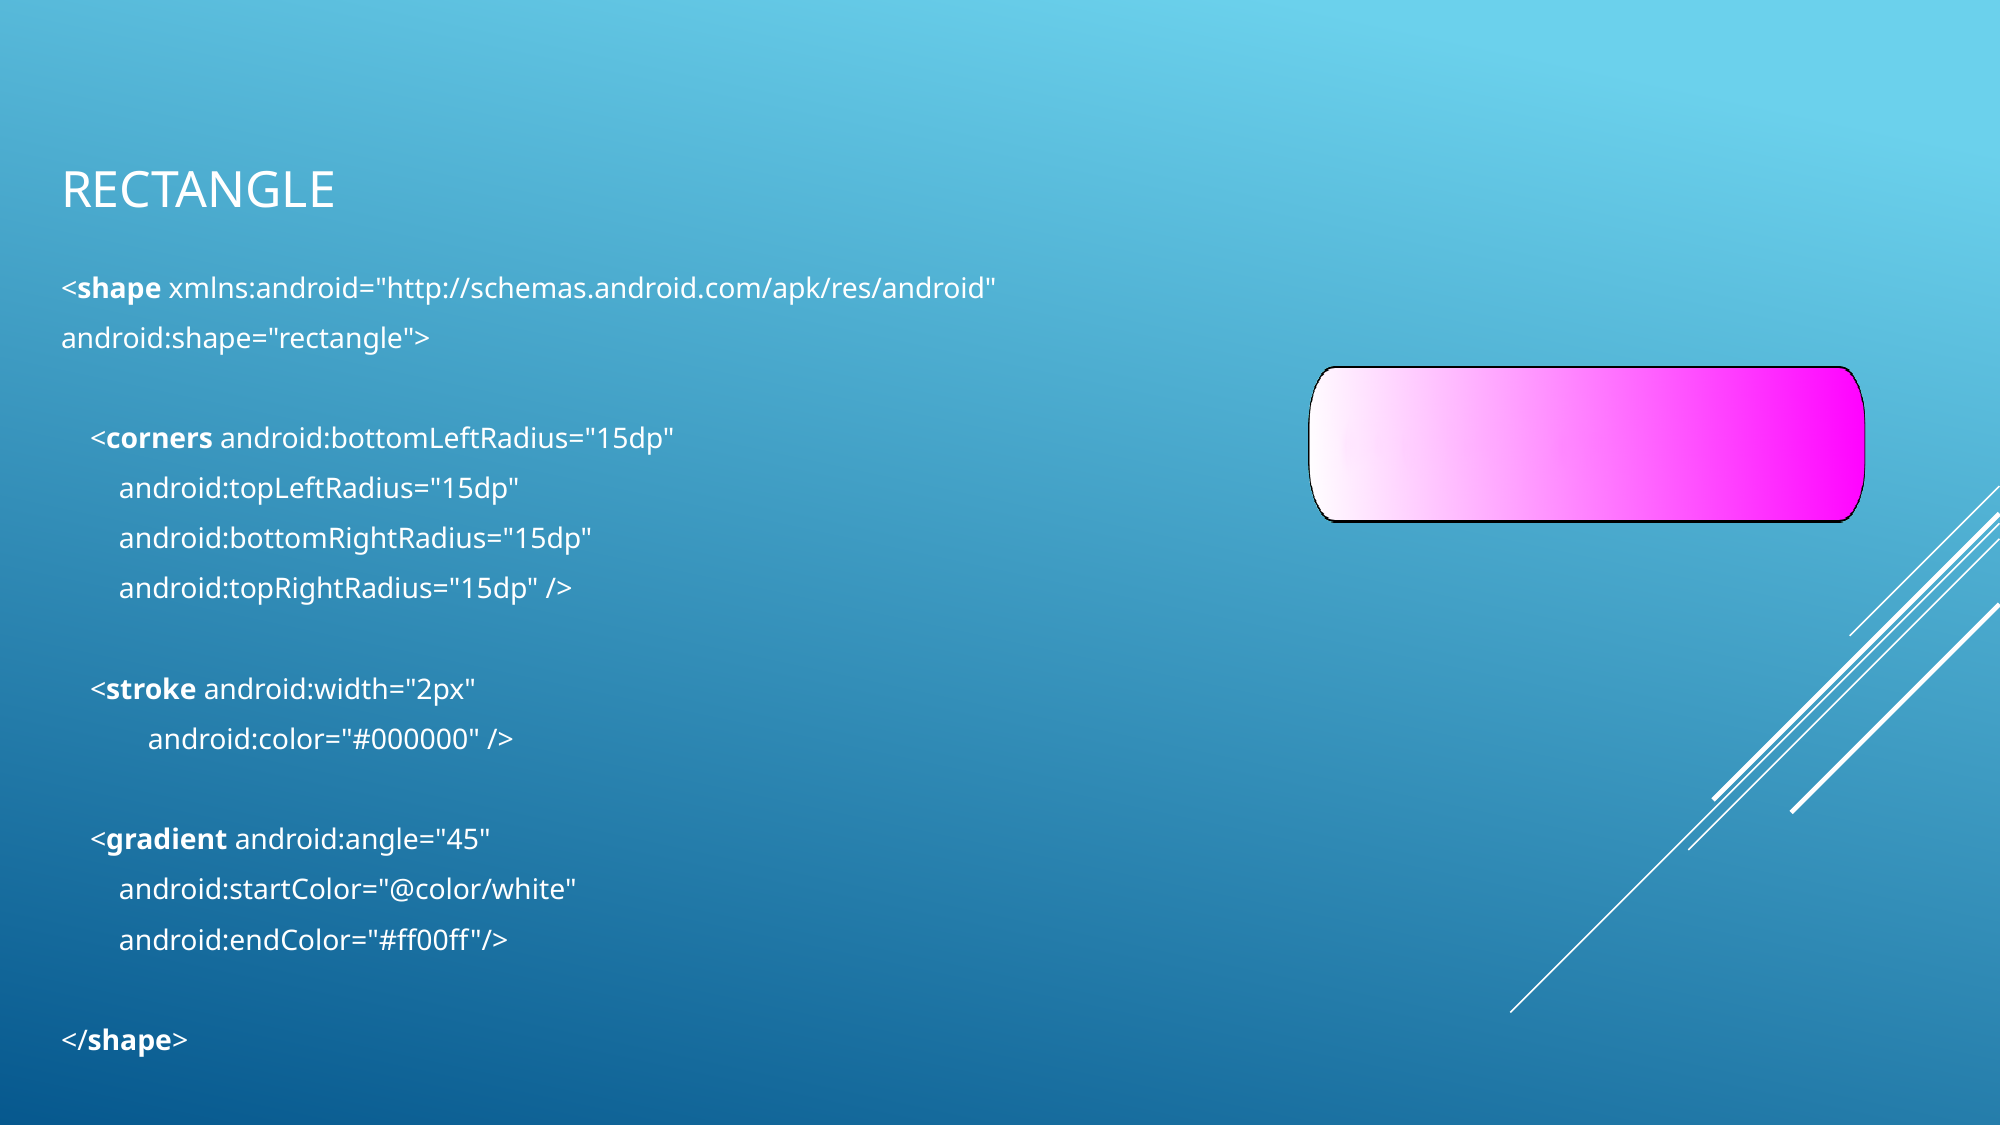

# Rectangle
<shape xmlns:android="http://schemas.android.com/apk/res/android"
android:shape="rectangle">
 <corners android:bottomLeftRadius="15dp"
 android:topLeftRadius="15dp"
 android:bottomRightRadius="15dp"
 android:topRightRadius="15dp" />
 <stroke android:width="2px"
 android:color="#000000" />
 <gradient android:angle="45"
 android:startColor="@color/white"
 android:endColor="#ff00ff"/>
</shape>